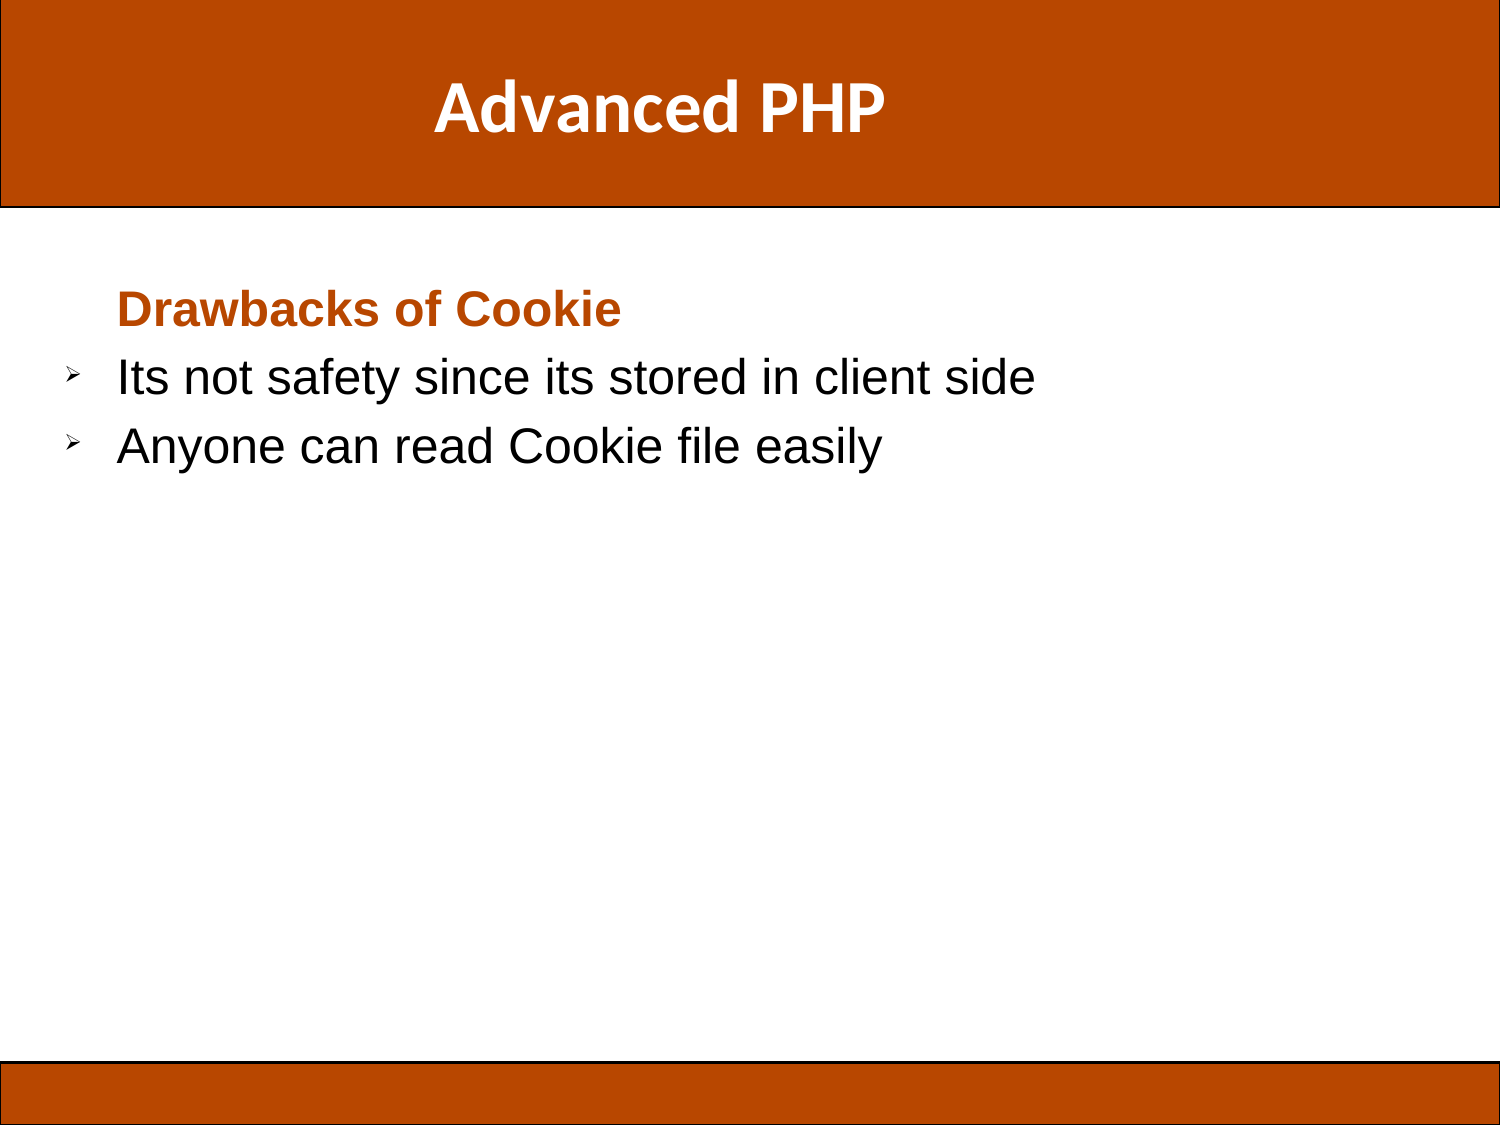

Advanced PHP
# Drawbacks of Cookie
Its not safety since its stored in client side
Anyone can read Cookie file easily